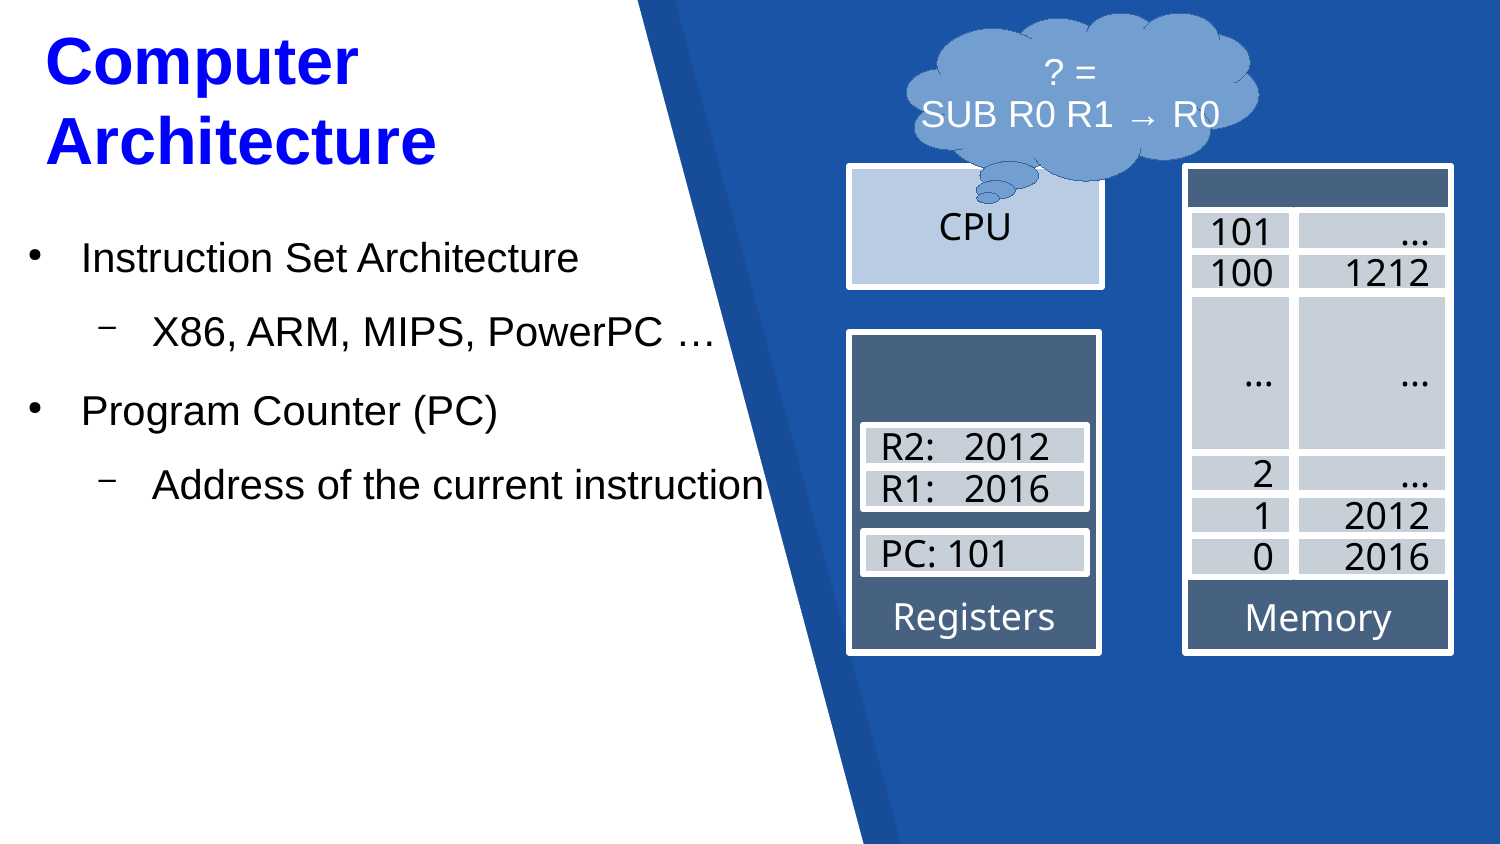

? =
SUB R0 R1 → R0
# Computer Architecture
Memory
CPU
101
...
Instruction Set Architecture
X86, ARM, MIPS, PowerPC …
Program Counter (PC)
Address of the current instruction
100
1212
...
...
Registers
R2: 2012
2
...
R1: 2016
1
2012
PC: 101
0
2016